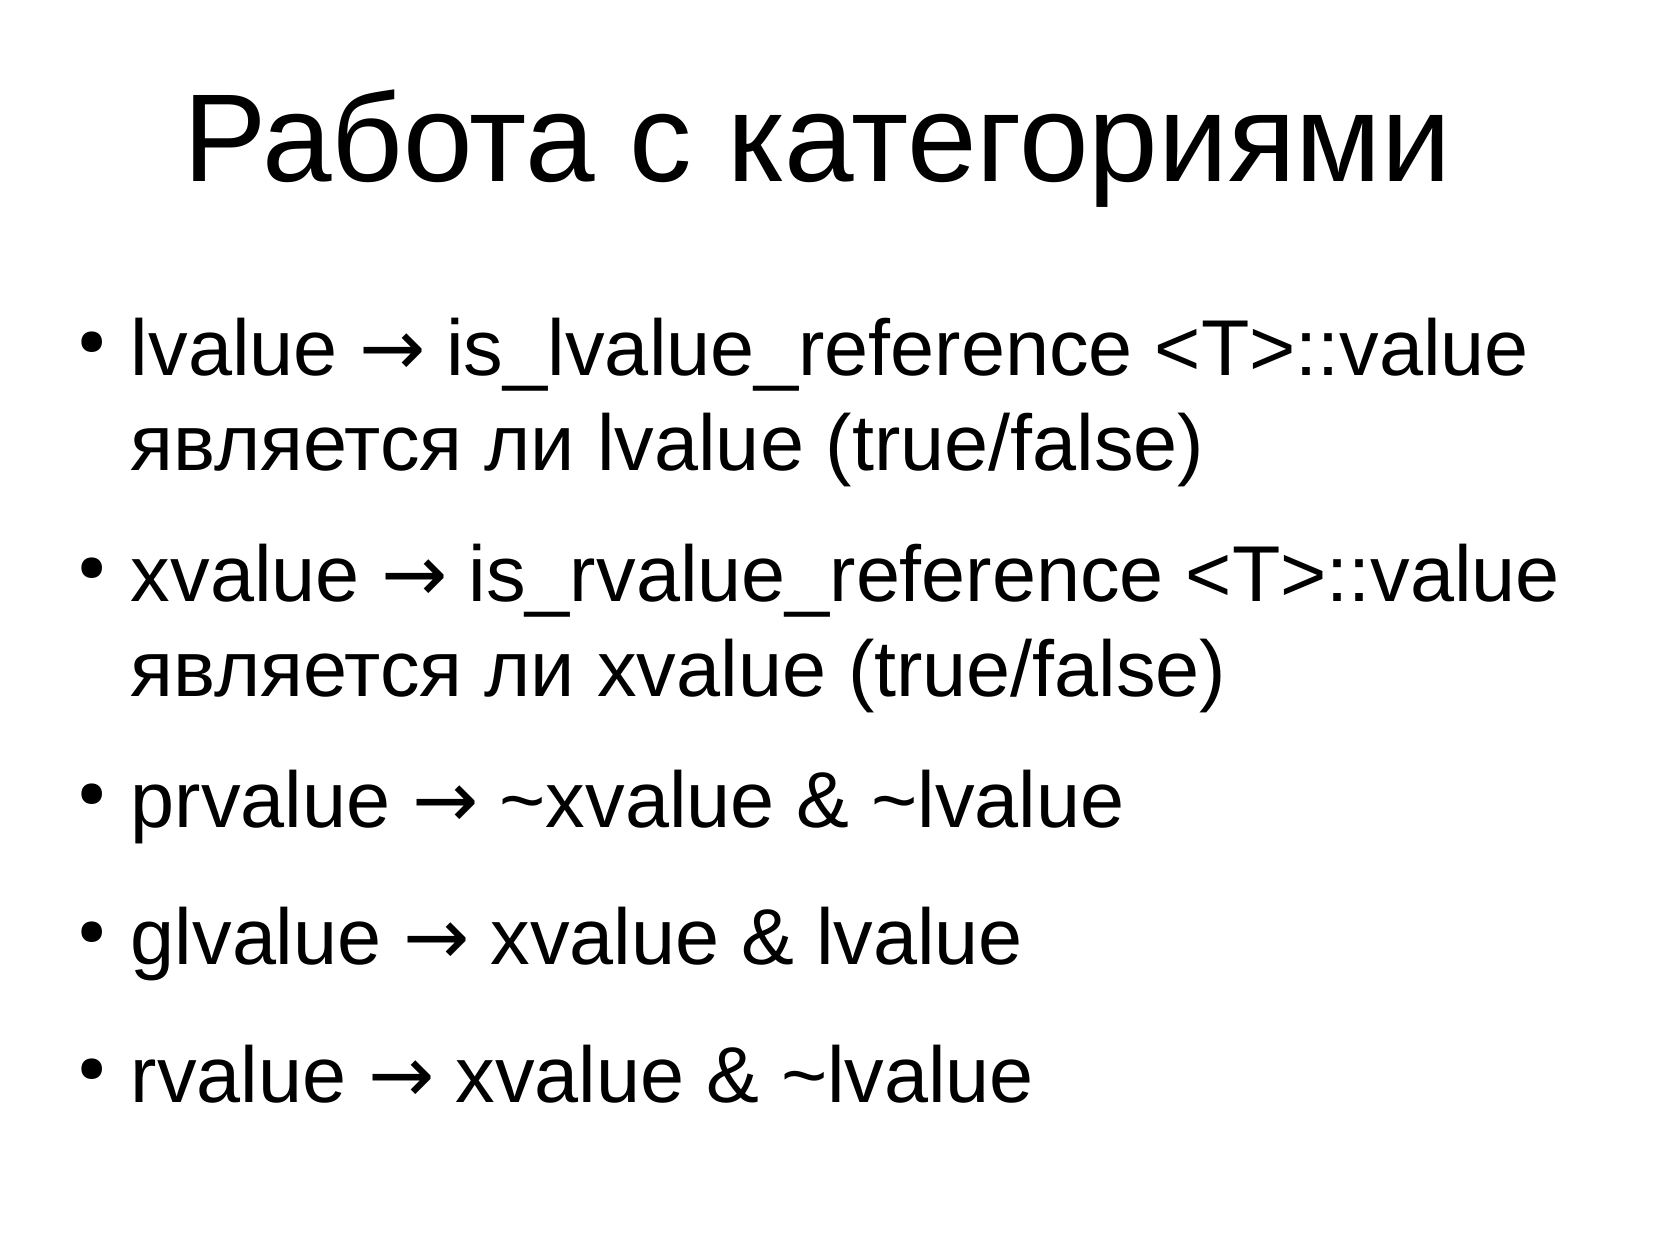

Работа с категориями
# lvalue → is_lvalue_reference <T>::value является ли lvalue (true/false)
xvalue → is_rvalue_reference <T>::value
является ли xvalue (true/false)
prvalue → ~xvalue & ~lvalue
glvalue → xvalue & lvalue
rvalue → xvalue & ~lvalue